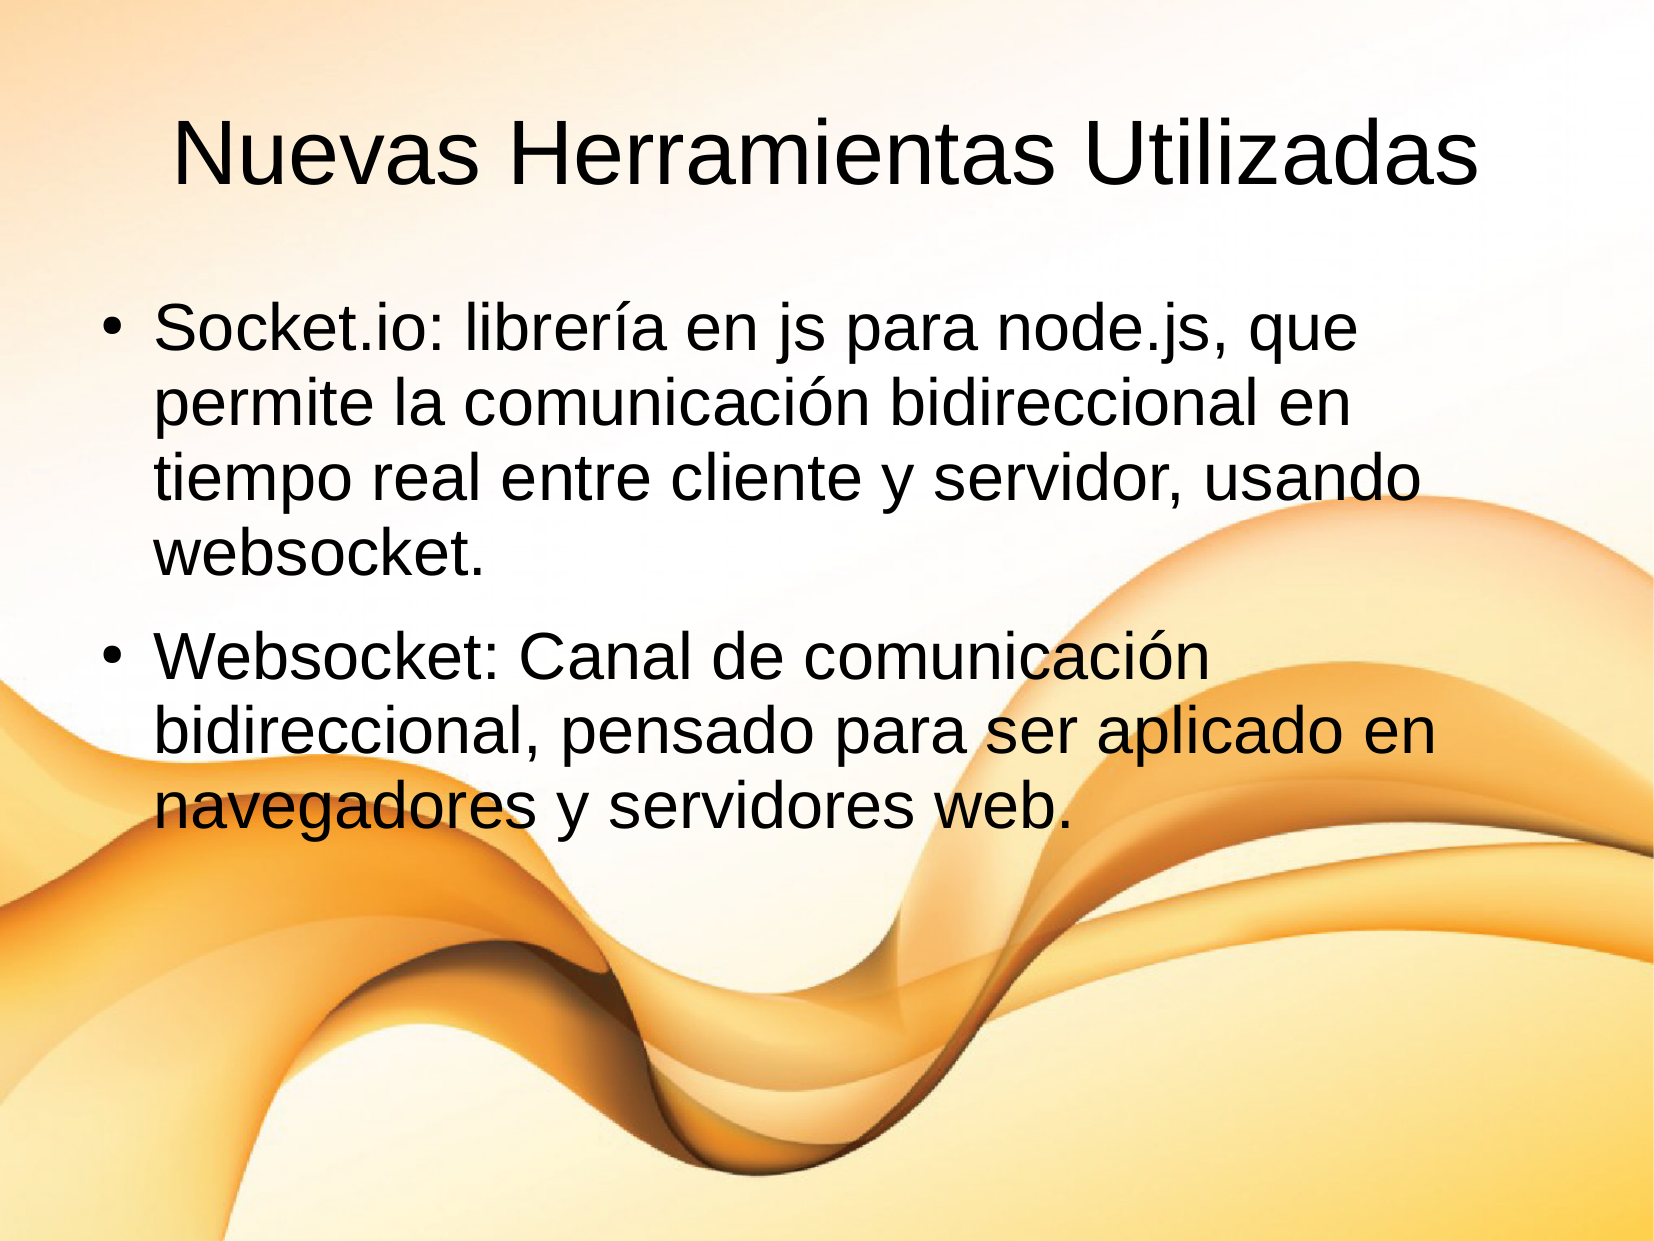

# Nuevas Herramientas Utilizadas
Socket.io: librería en js para node.js, que permite la comunicación bidireccional en tiempo real entre cliente y servidor, usando websocket.
Websocket: Canal de comunicación bidireccional, pensado para ser aplicado en navegadores y servidores web.